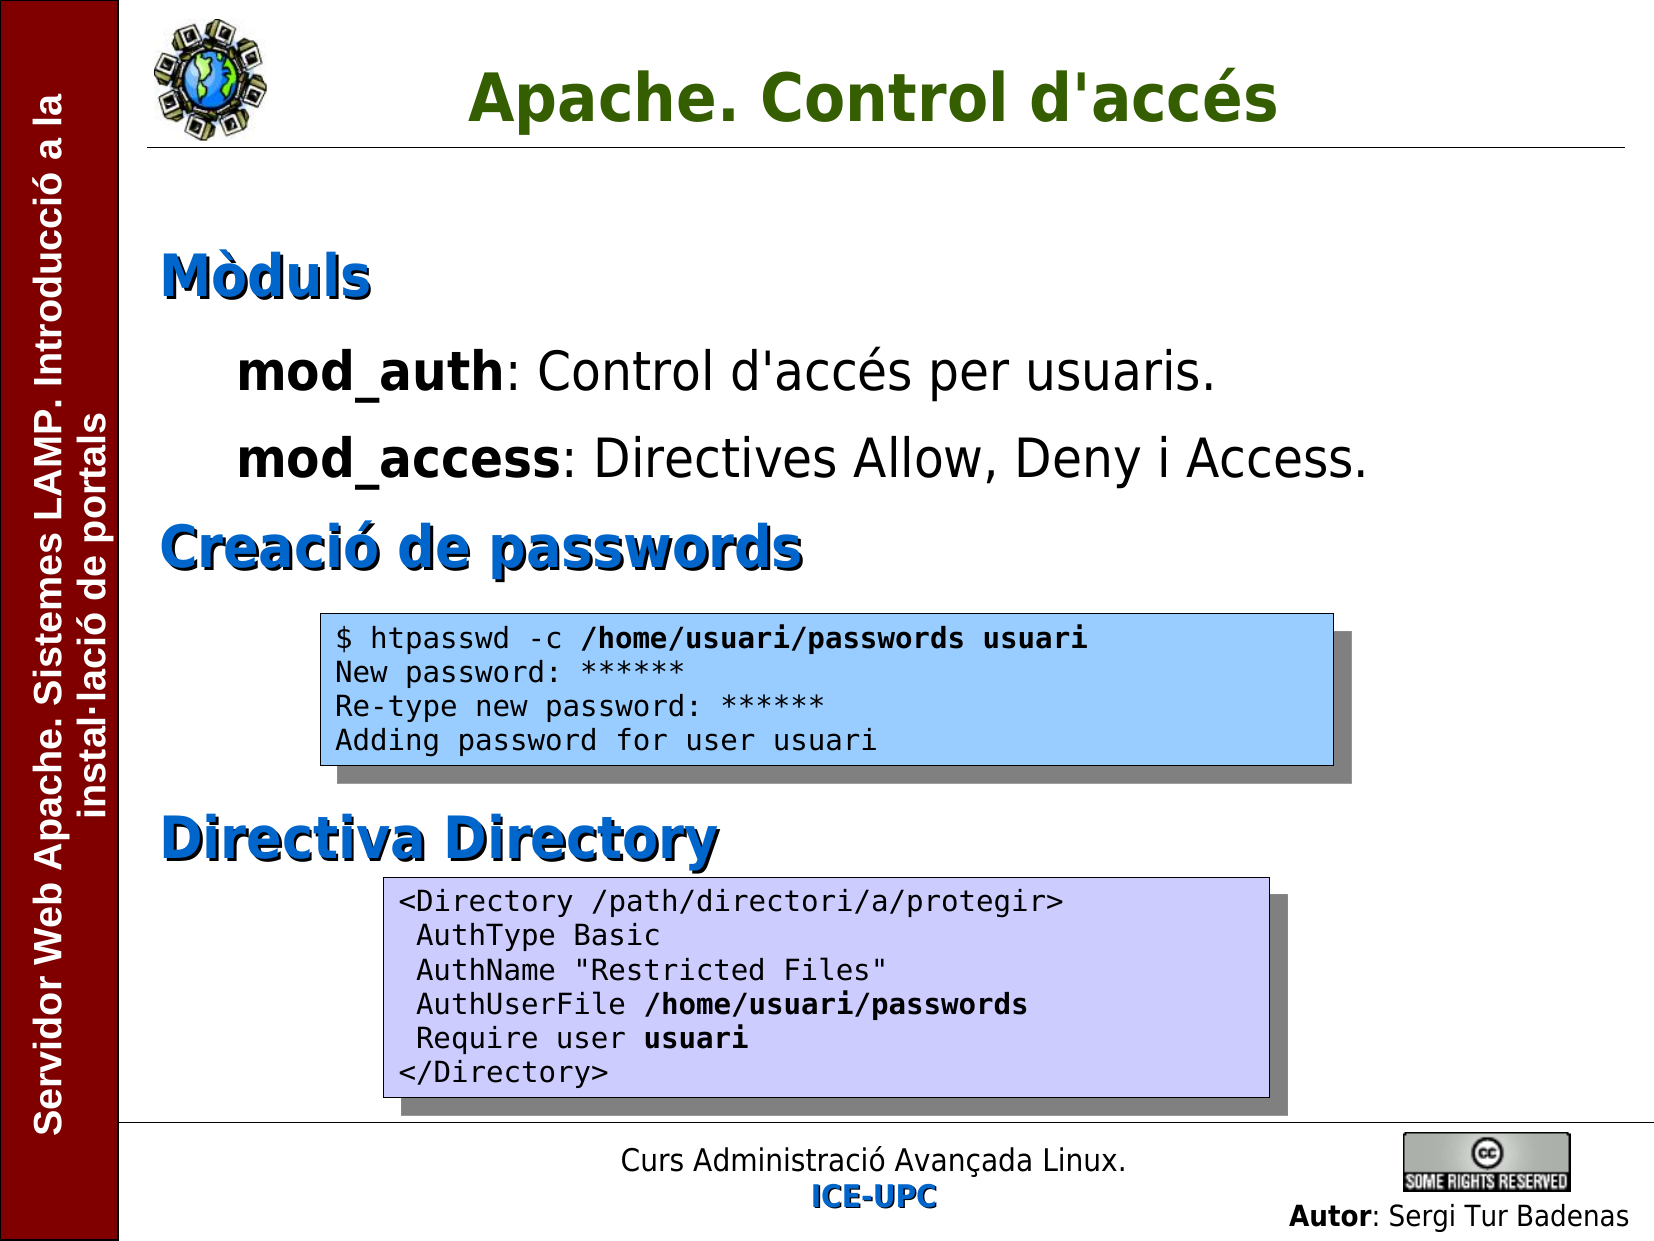

# Apache. Control d'accés
Mòduls
mod_auth: Control d'accés per usuaris.
mod_access: Directives Allow, Deny i Access.
Creació de passwords
Directiva Directory
$ htpasswd -c /home/usuari/passwords usuari
New password: ******
Re-type new password: ******
Adding password for user usuari
<Directory /path/directori/a/protegir>
 AuthType Basic
 AuthName "Restricted Files"
 AuthUserFile /home/usuari/passwords
 Require user usuari
</Directory>